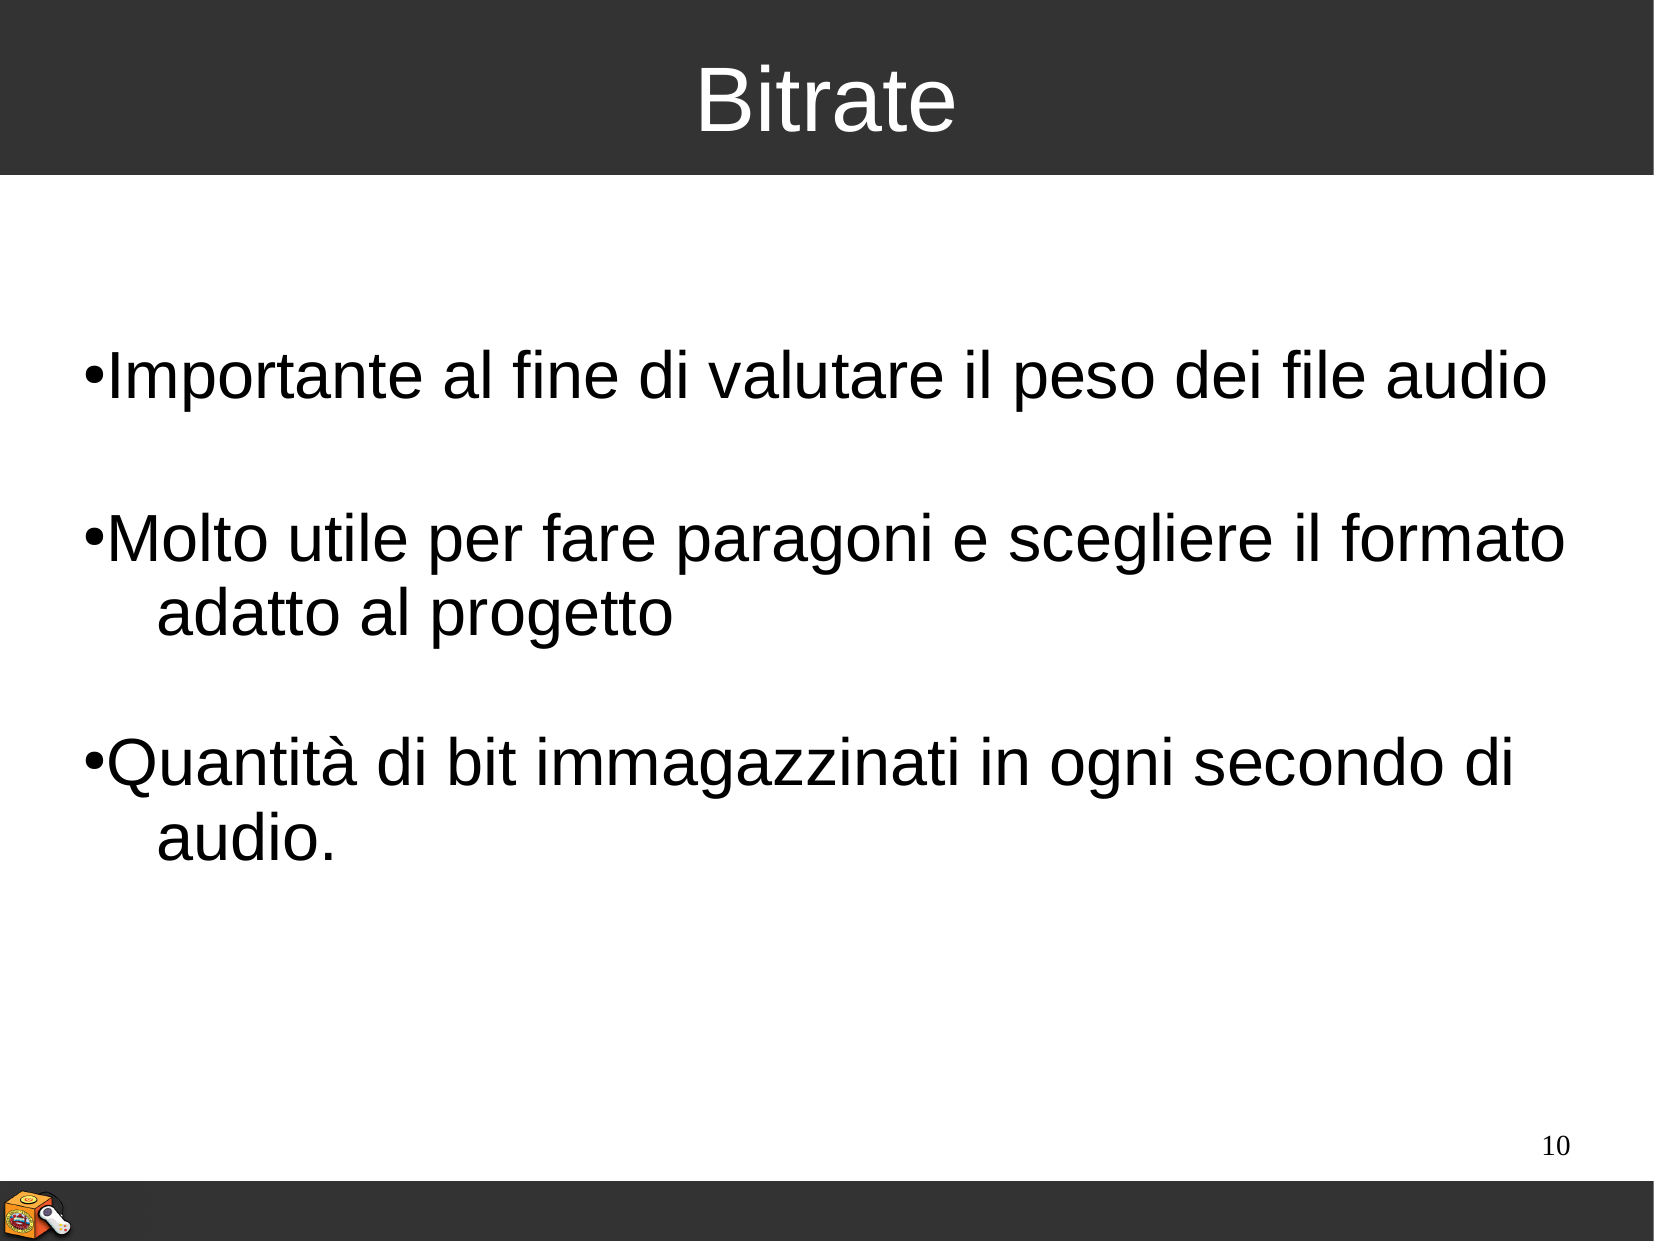

# Bitrate
Importante al fine di valutare il peso dei file audio
Molto utile per fare paragoni e scegliere il formato 	adatto al progetto
Quantità di bit immagazzinati in ogni secondo di 		audio.
10